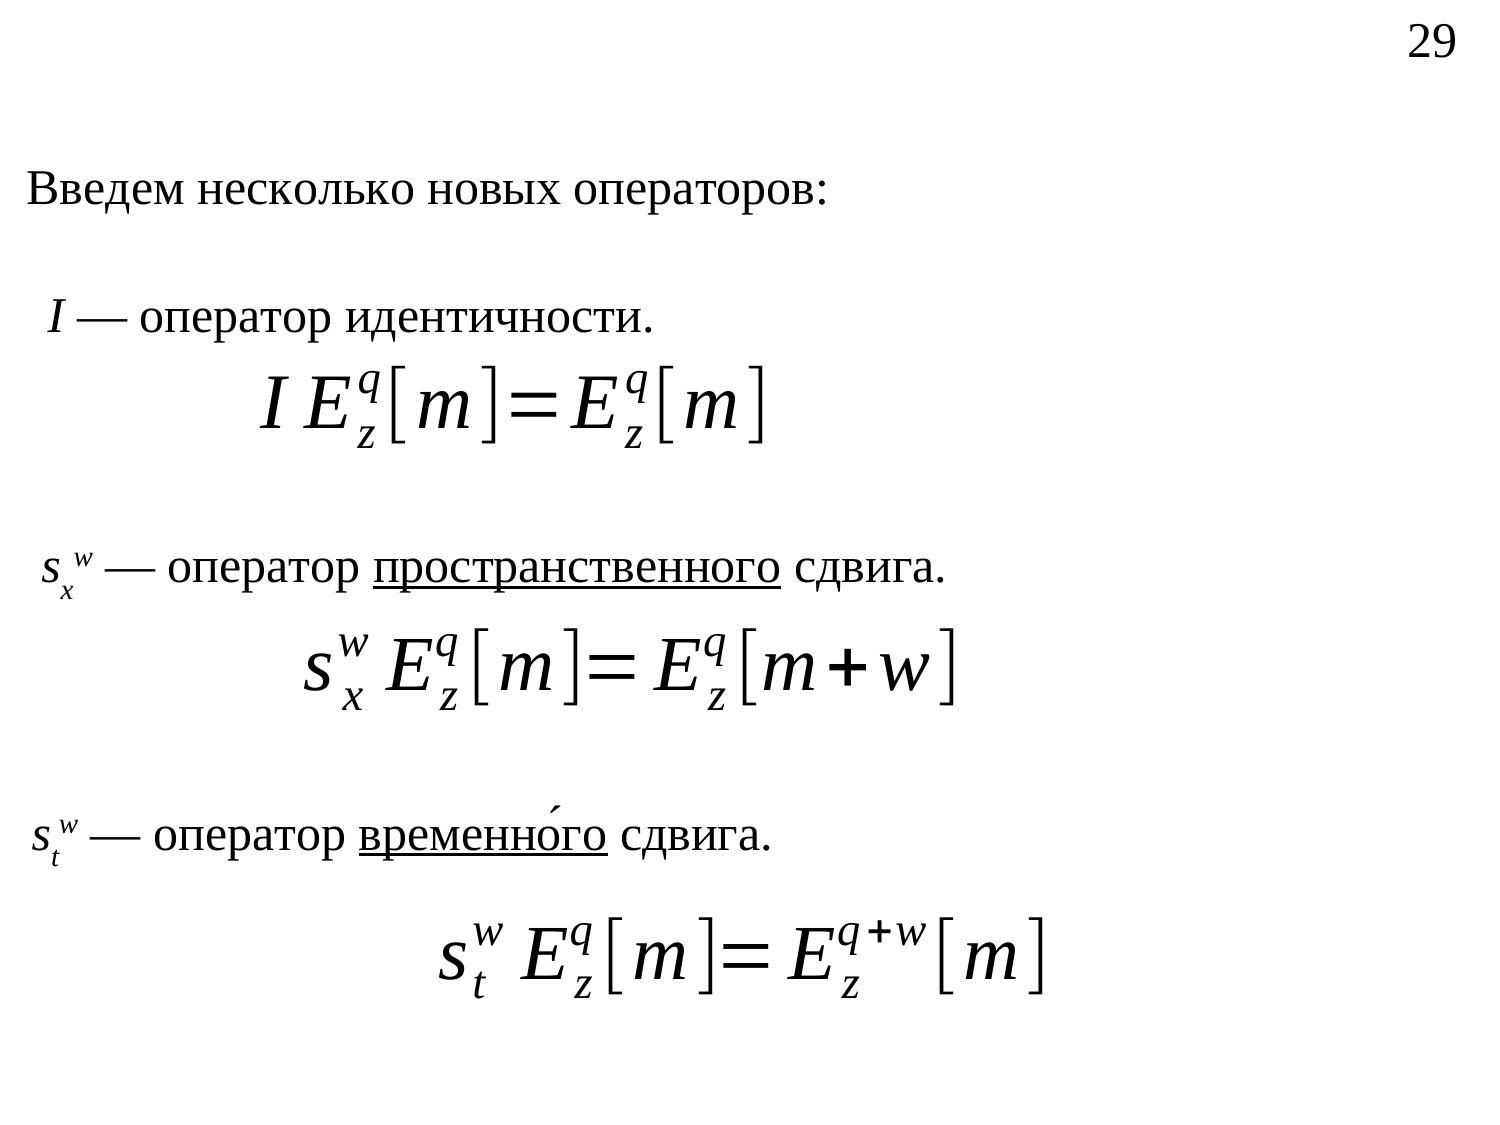

Введем несколько новых операторов:
I — оператор идентичности.
sxw — оператор пространственного сдвига.
stw — оператор временно́го сдвига.